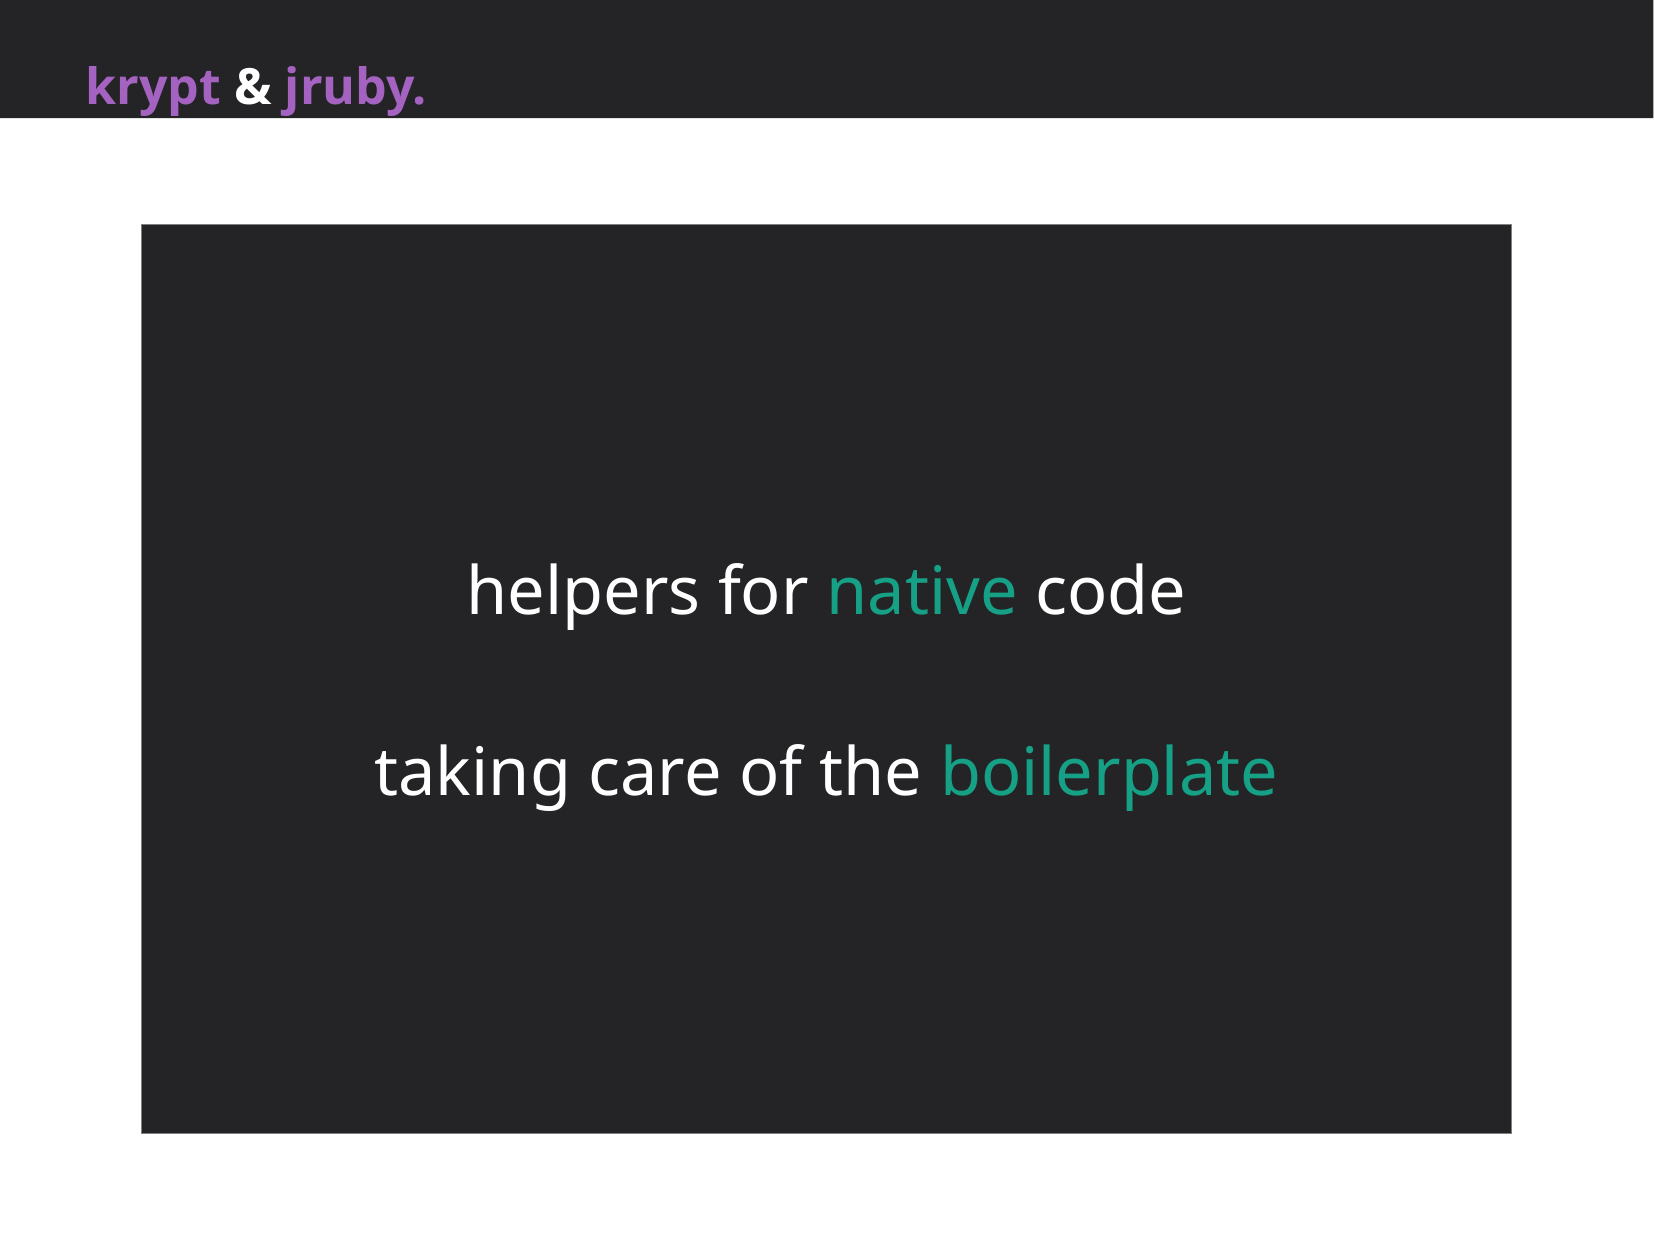

krypt & jruby.
helpers for native code
taking care of the boilerplate